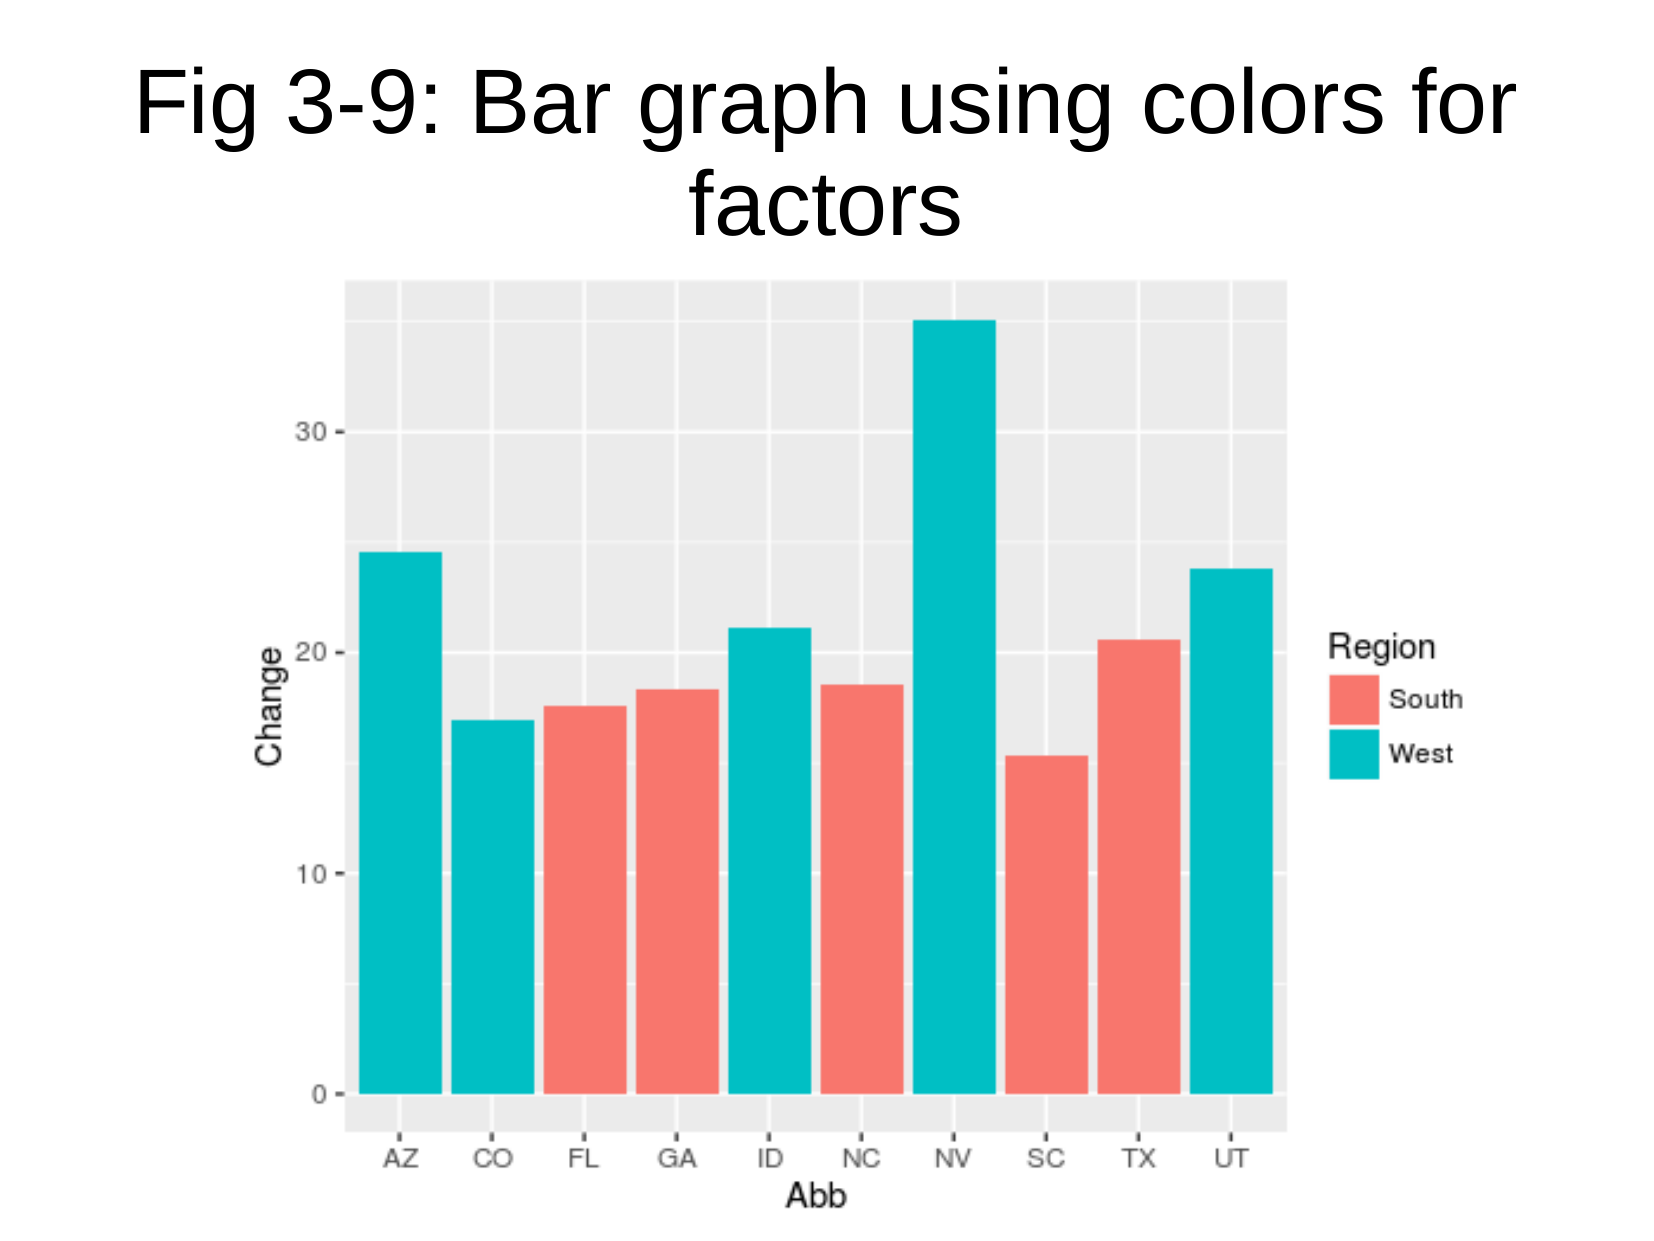

# Fig 3-9: Bar graph using colors for factors